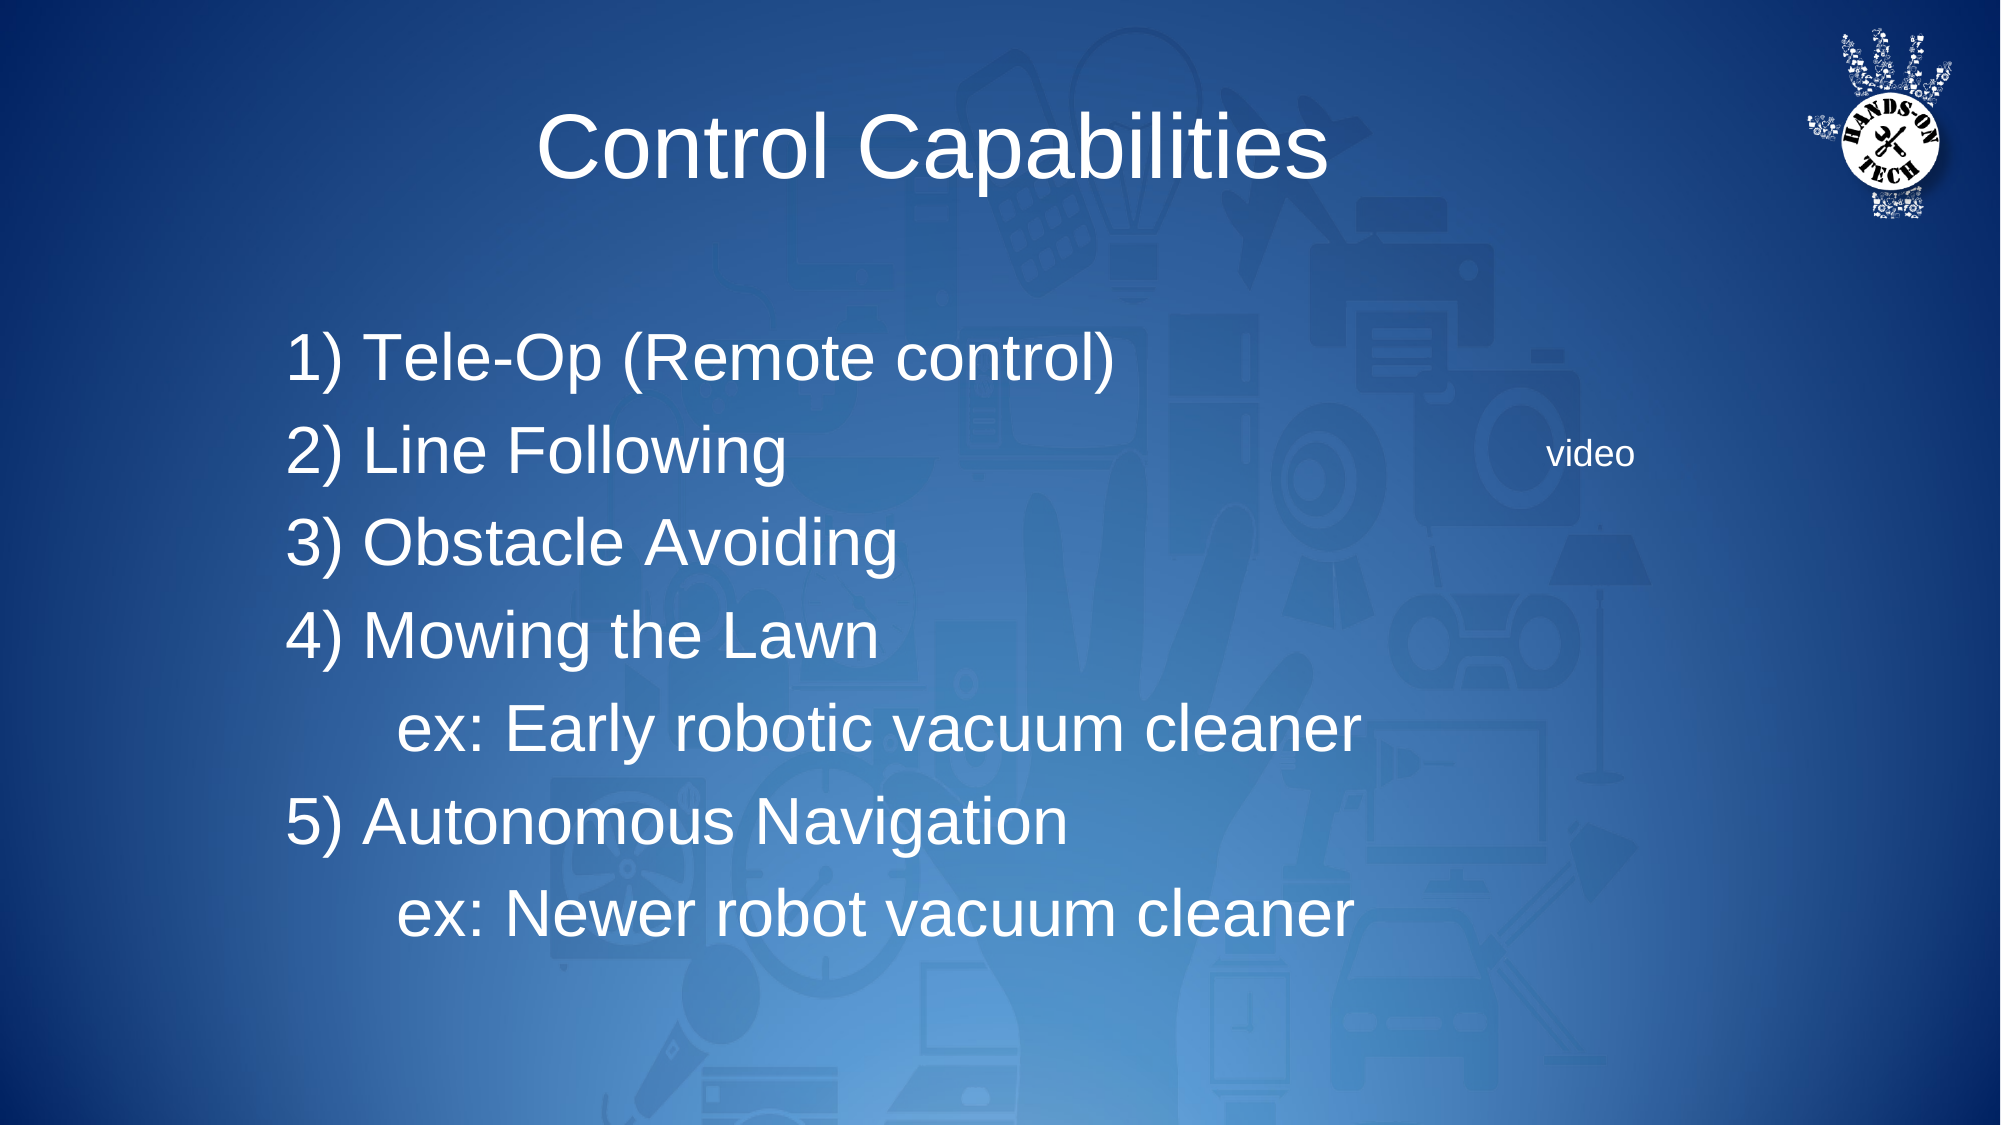

Control Capabilities
 Tele-Op (Remote control)
 Line Following
 Obstacle Avoiding
 Mowing the Lawn
 ex: Early robotic vacuum cleaner
 Autonomous Navigation
 ex: Newer robot vacuum cleaner
video